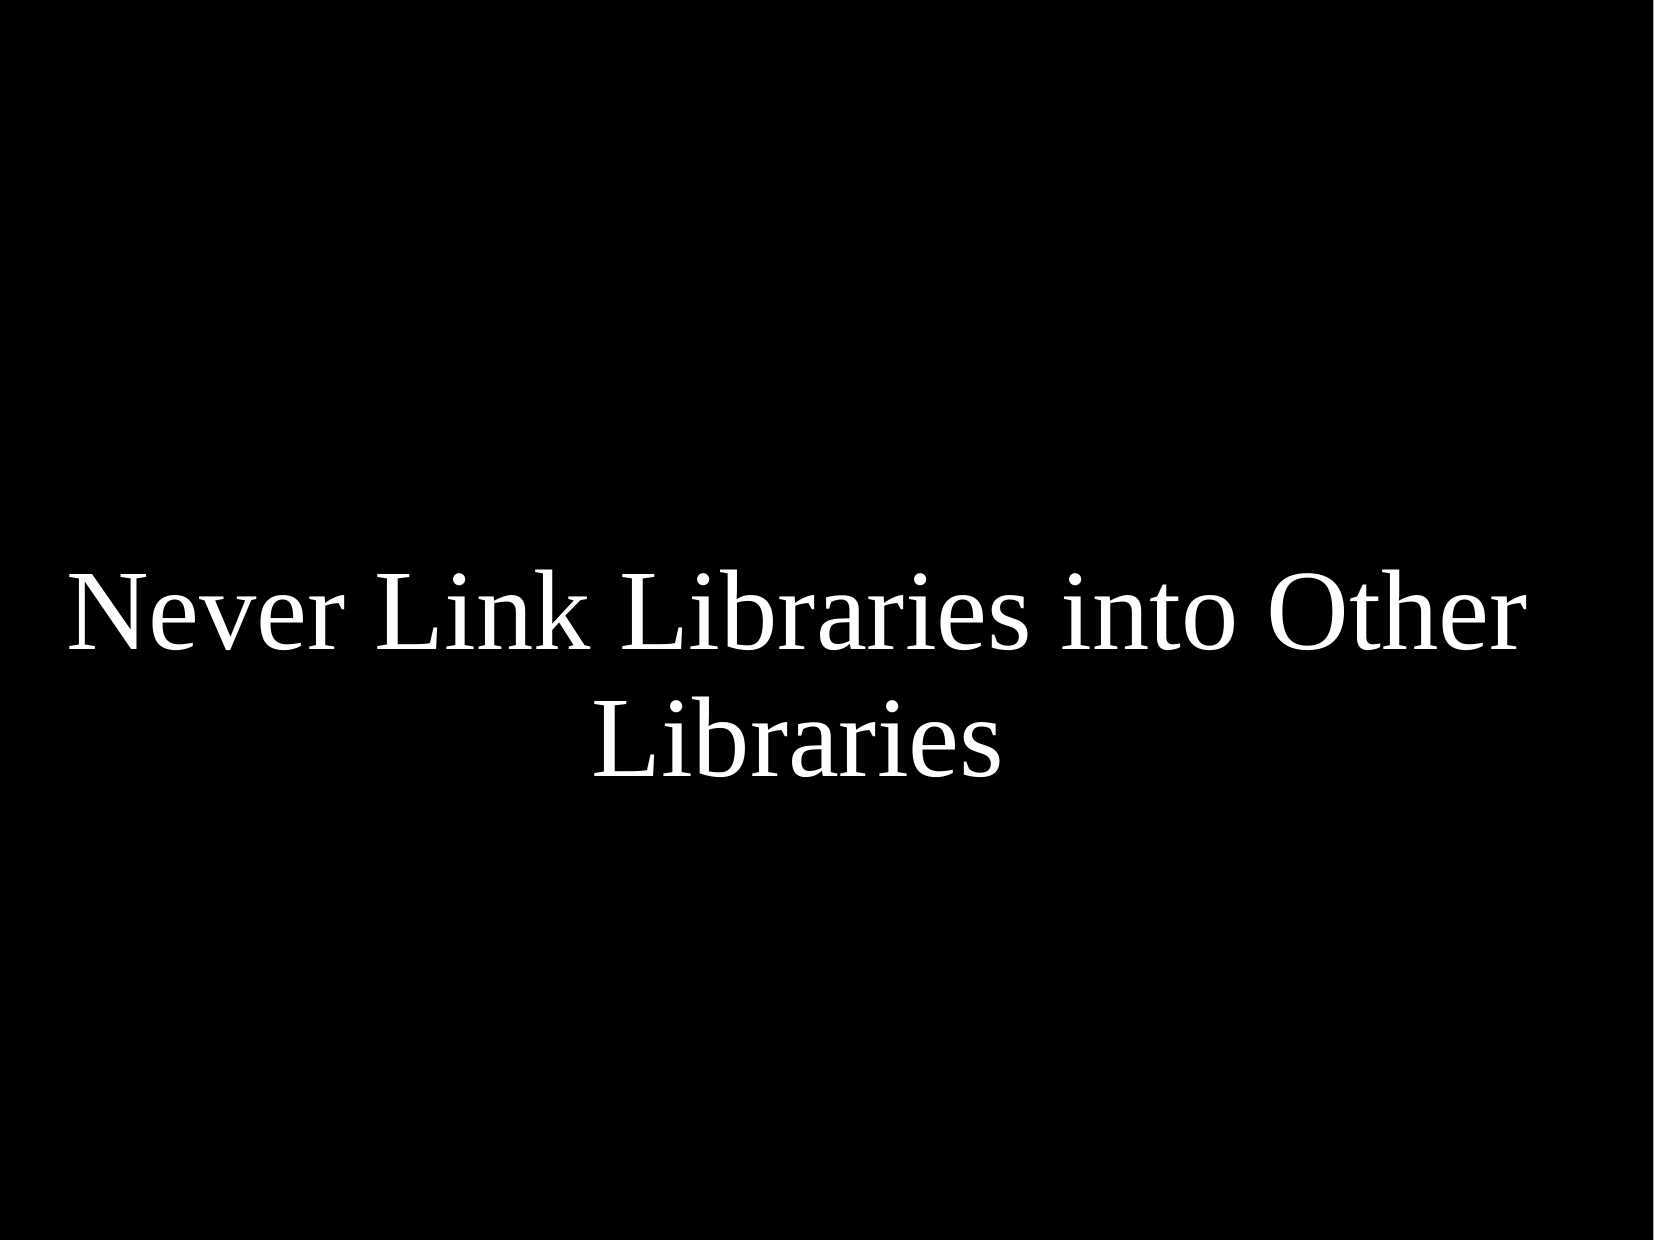

# Never Link Libraries into Other Libraries